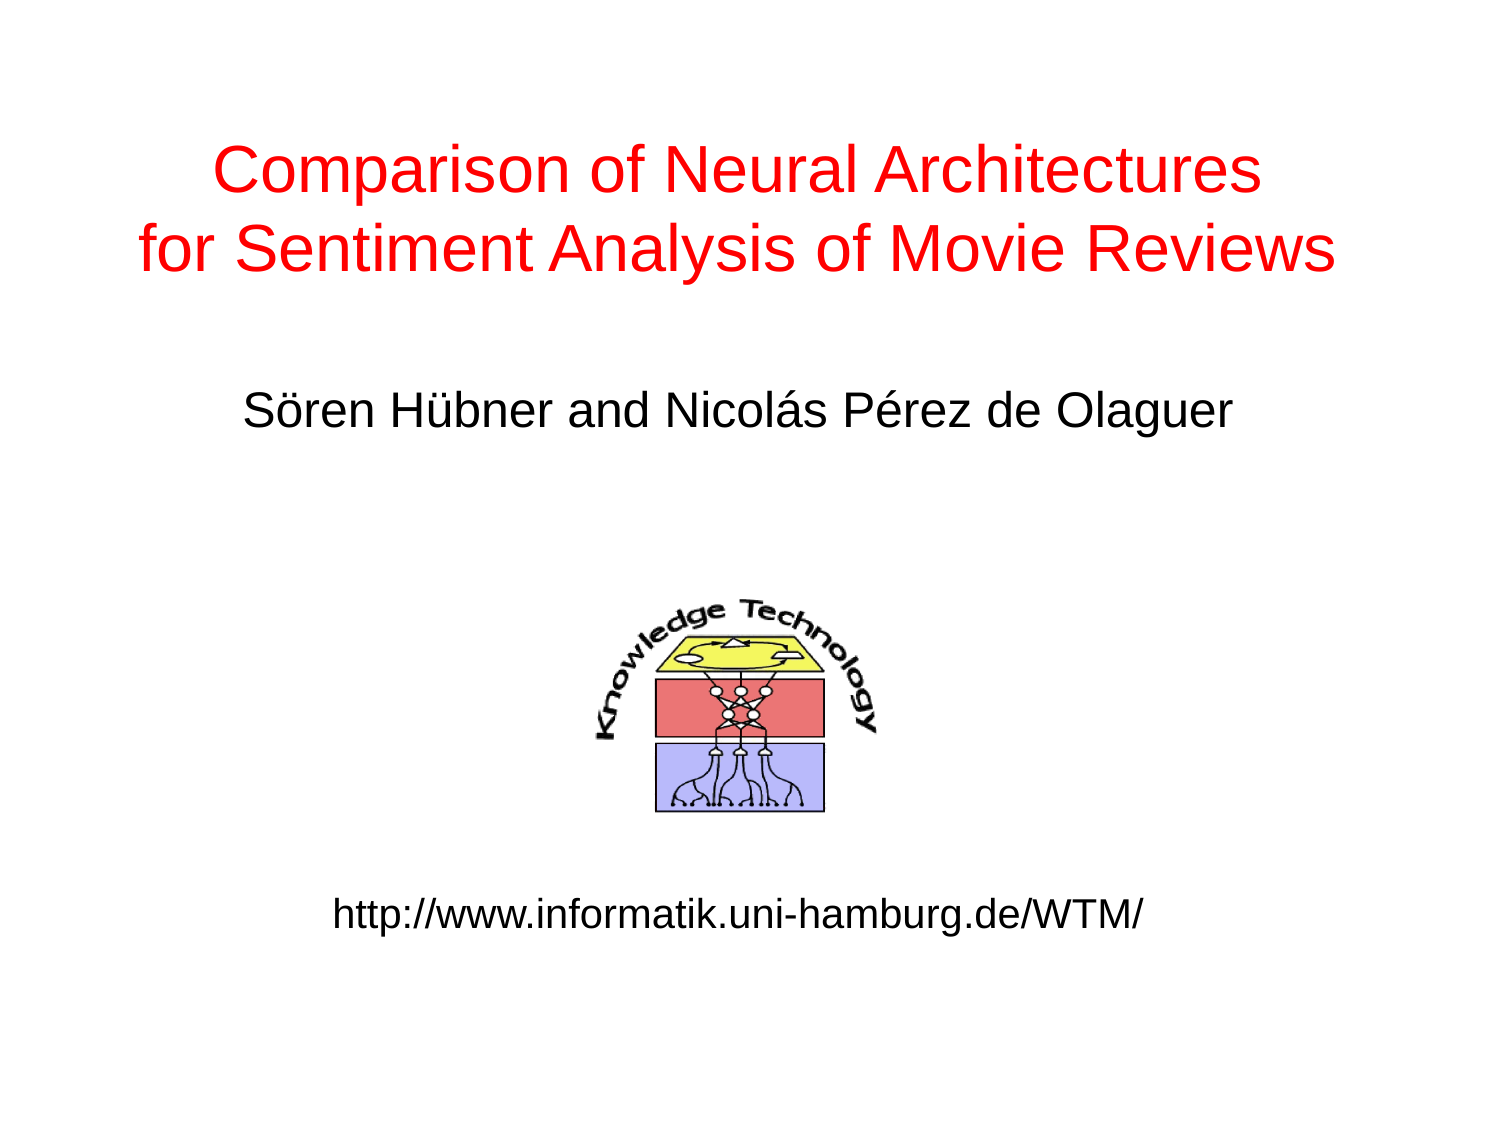

# Comparison of Neural Architectures for Sentiment Analysis of Movie Reviews
Sören Hübner and Nicolás Pérez de Olaguer